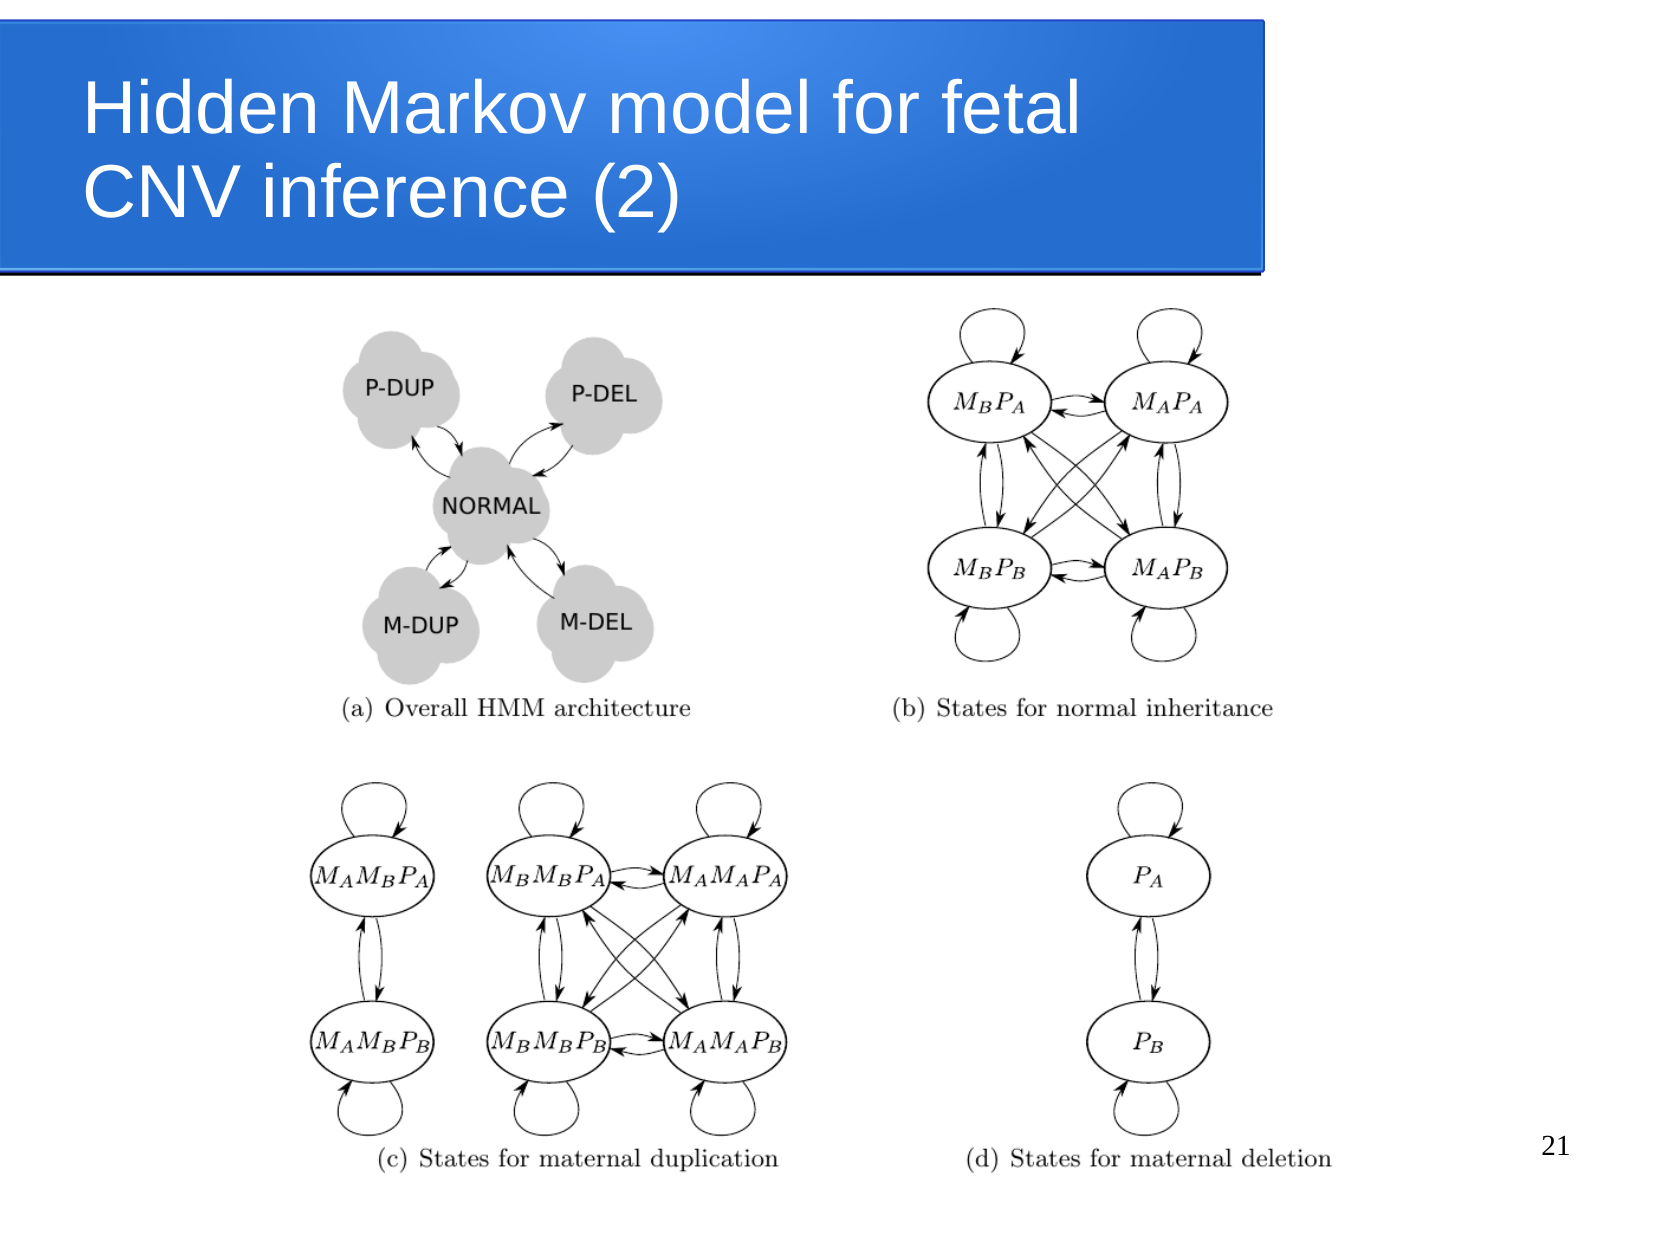

# Hidden Markov model for fetal CNV inference (2)
21